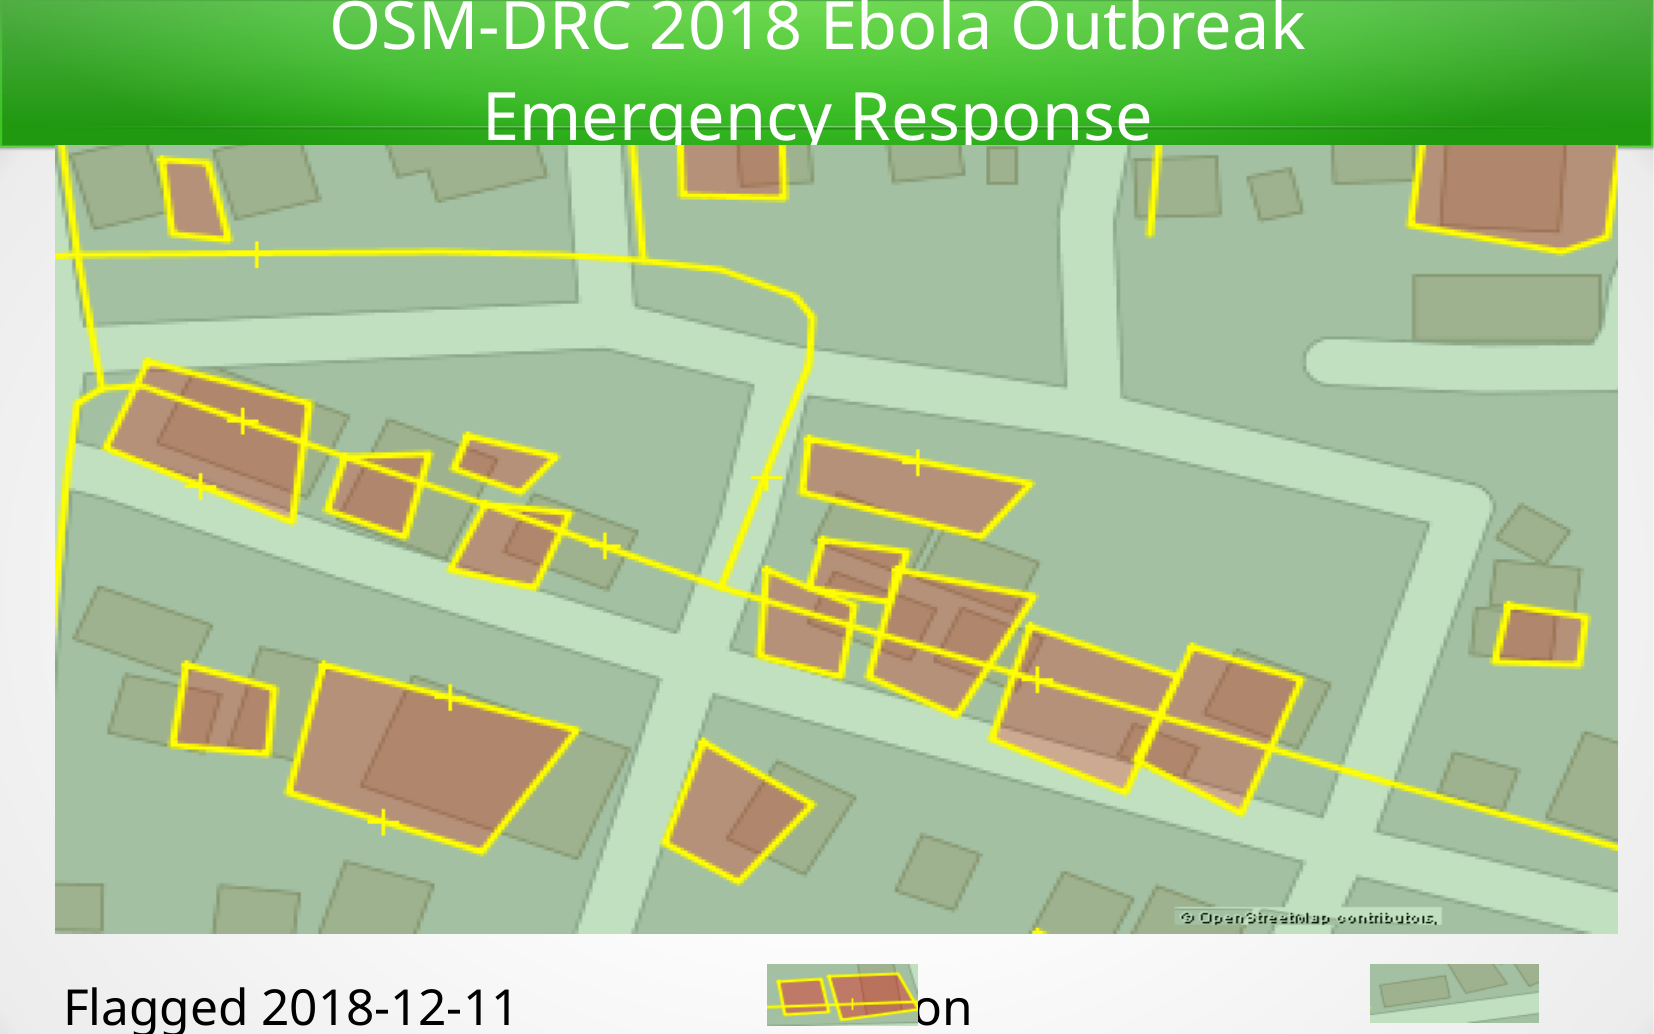

# OSM-DRC 2018 Ebola Outbreak Emergency Response
Flagged 2018-12-11	 	 Revision